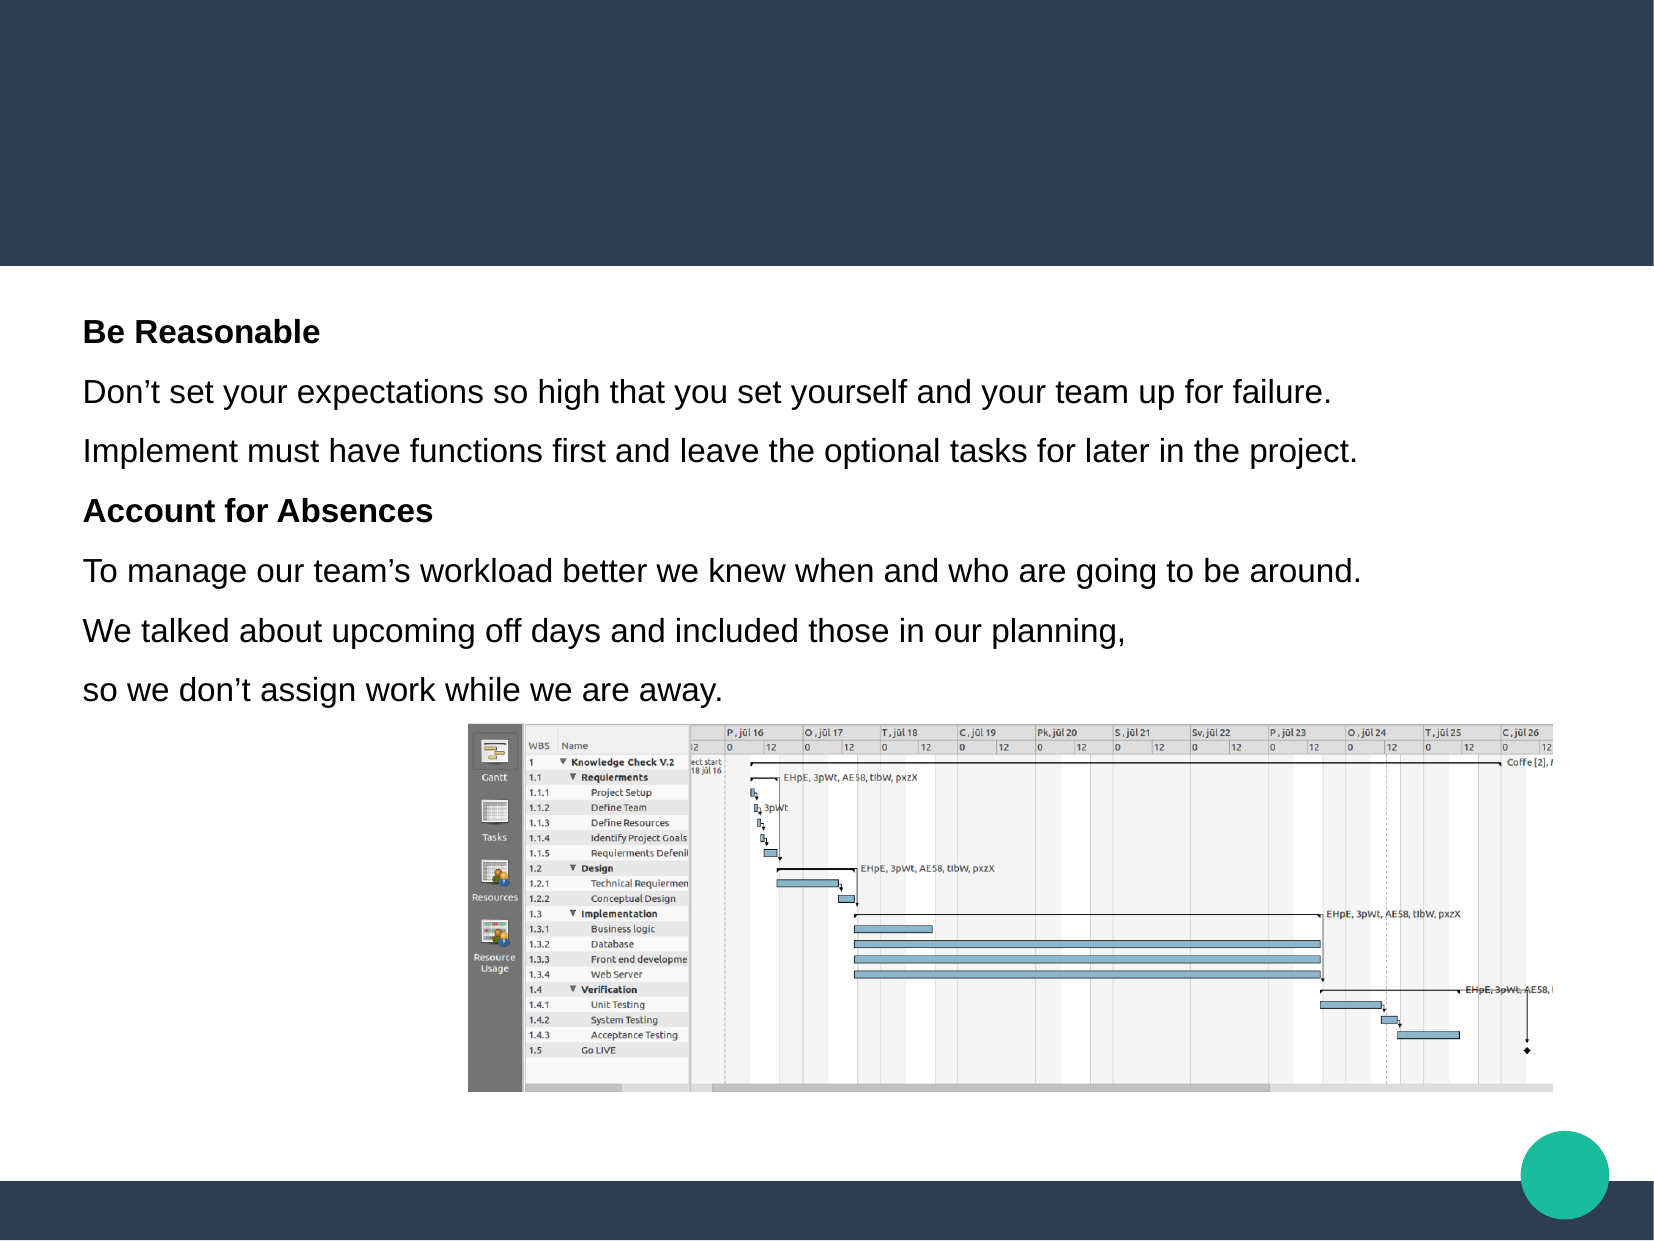

# Be Reasonable
Don’t set your expectations so high that you set yourself and your team up for failure.
Implement must have functions first and leave the optional tasks for later in the project.
Account for Absences
To manage our team’s workload better we knew when and who are going to be around.
We talked about upcoming off days and included those in our planning,
so we don’t assign work while we are away.